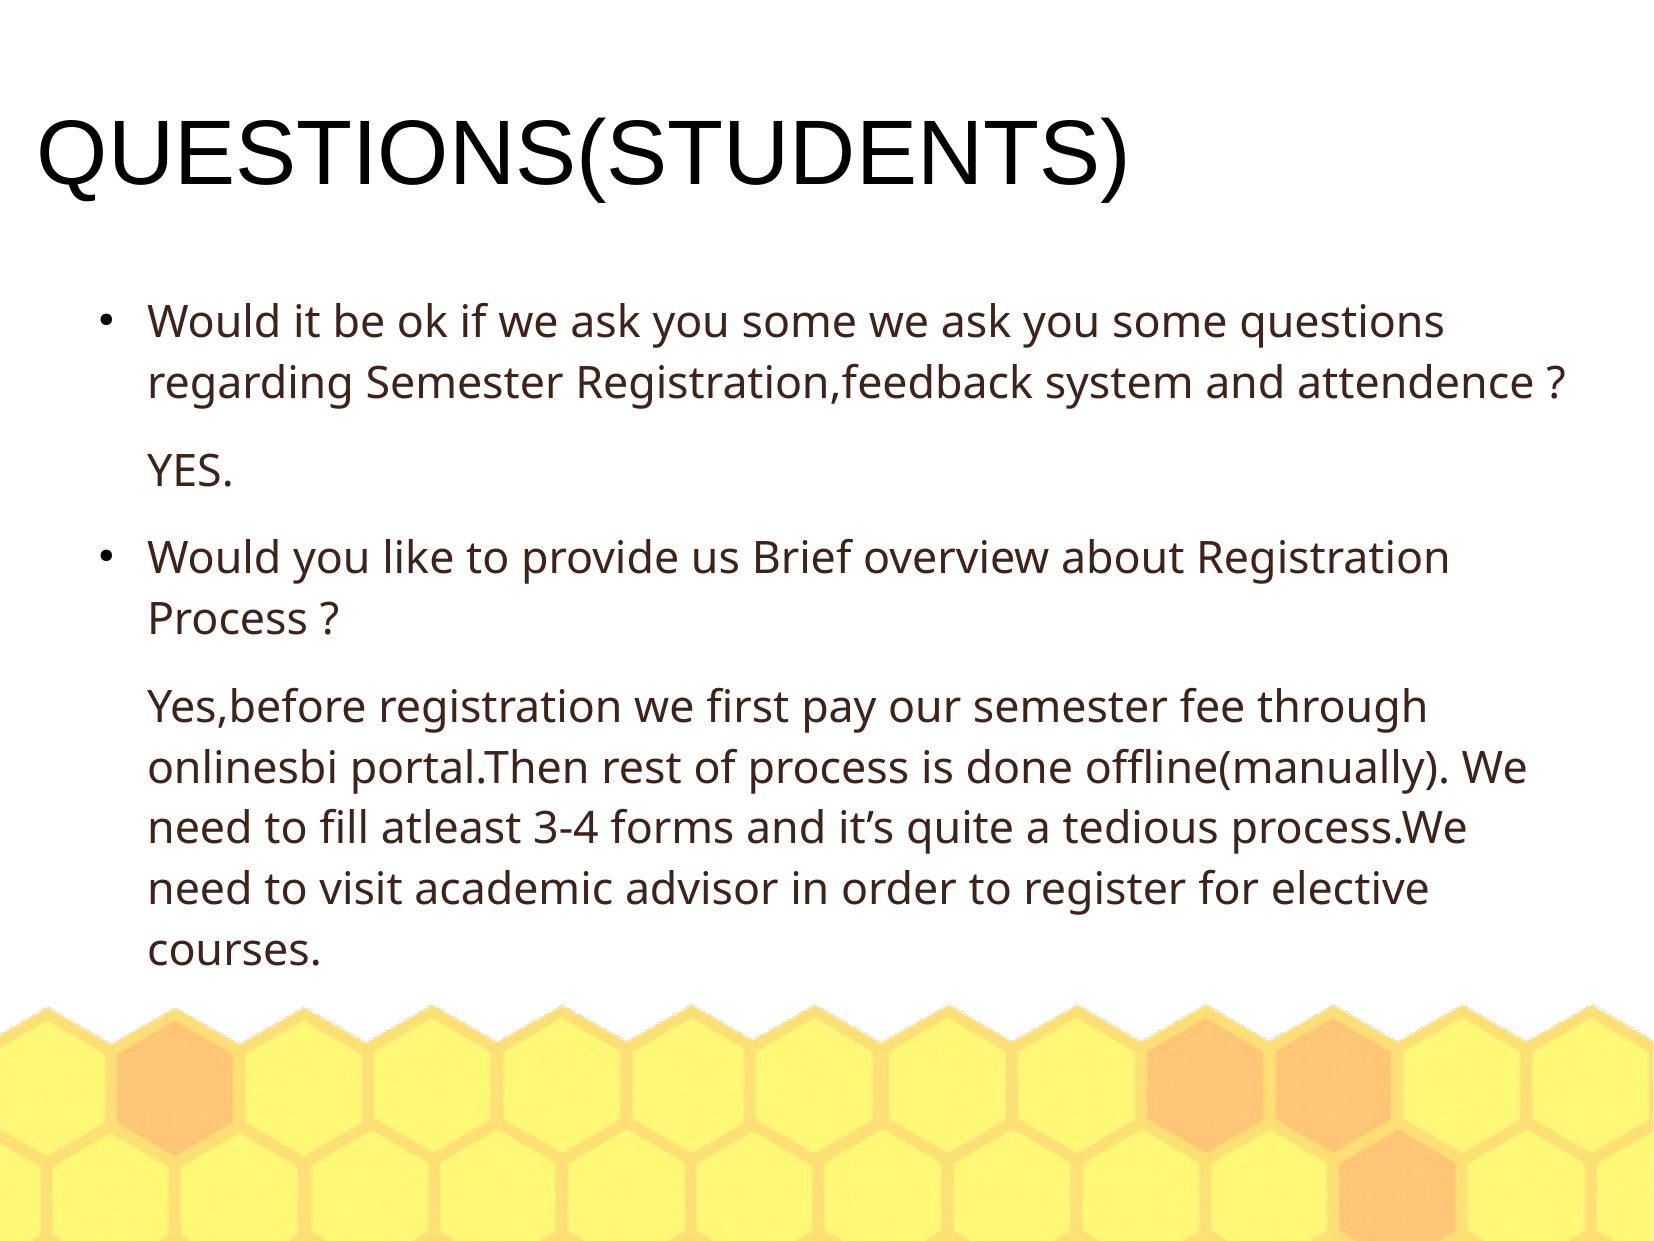

# QUESTIONS(STUDENTS)
Would it be ok if we ask you some we ask you some questions regarding Semester Registration,feedback system and attendence ?
YES.
Would you like to provide us Brief overview about Registration Process ?
Yes,before registration we first pay our semester fee through onlinesbi portal.Then rest of process is done offline(manually). We need to fill atleast 3-4 forms and it’s quite a tedious process.We need to visit academic advisor in order to register for elective courses.